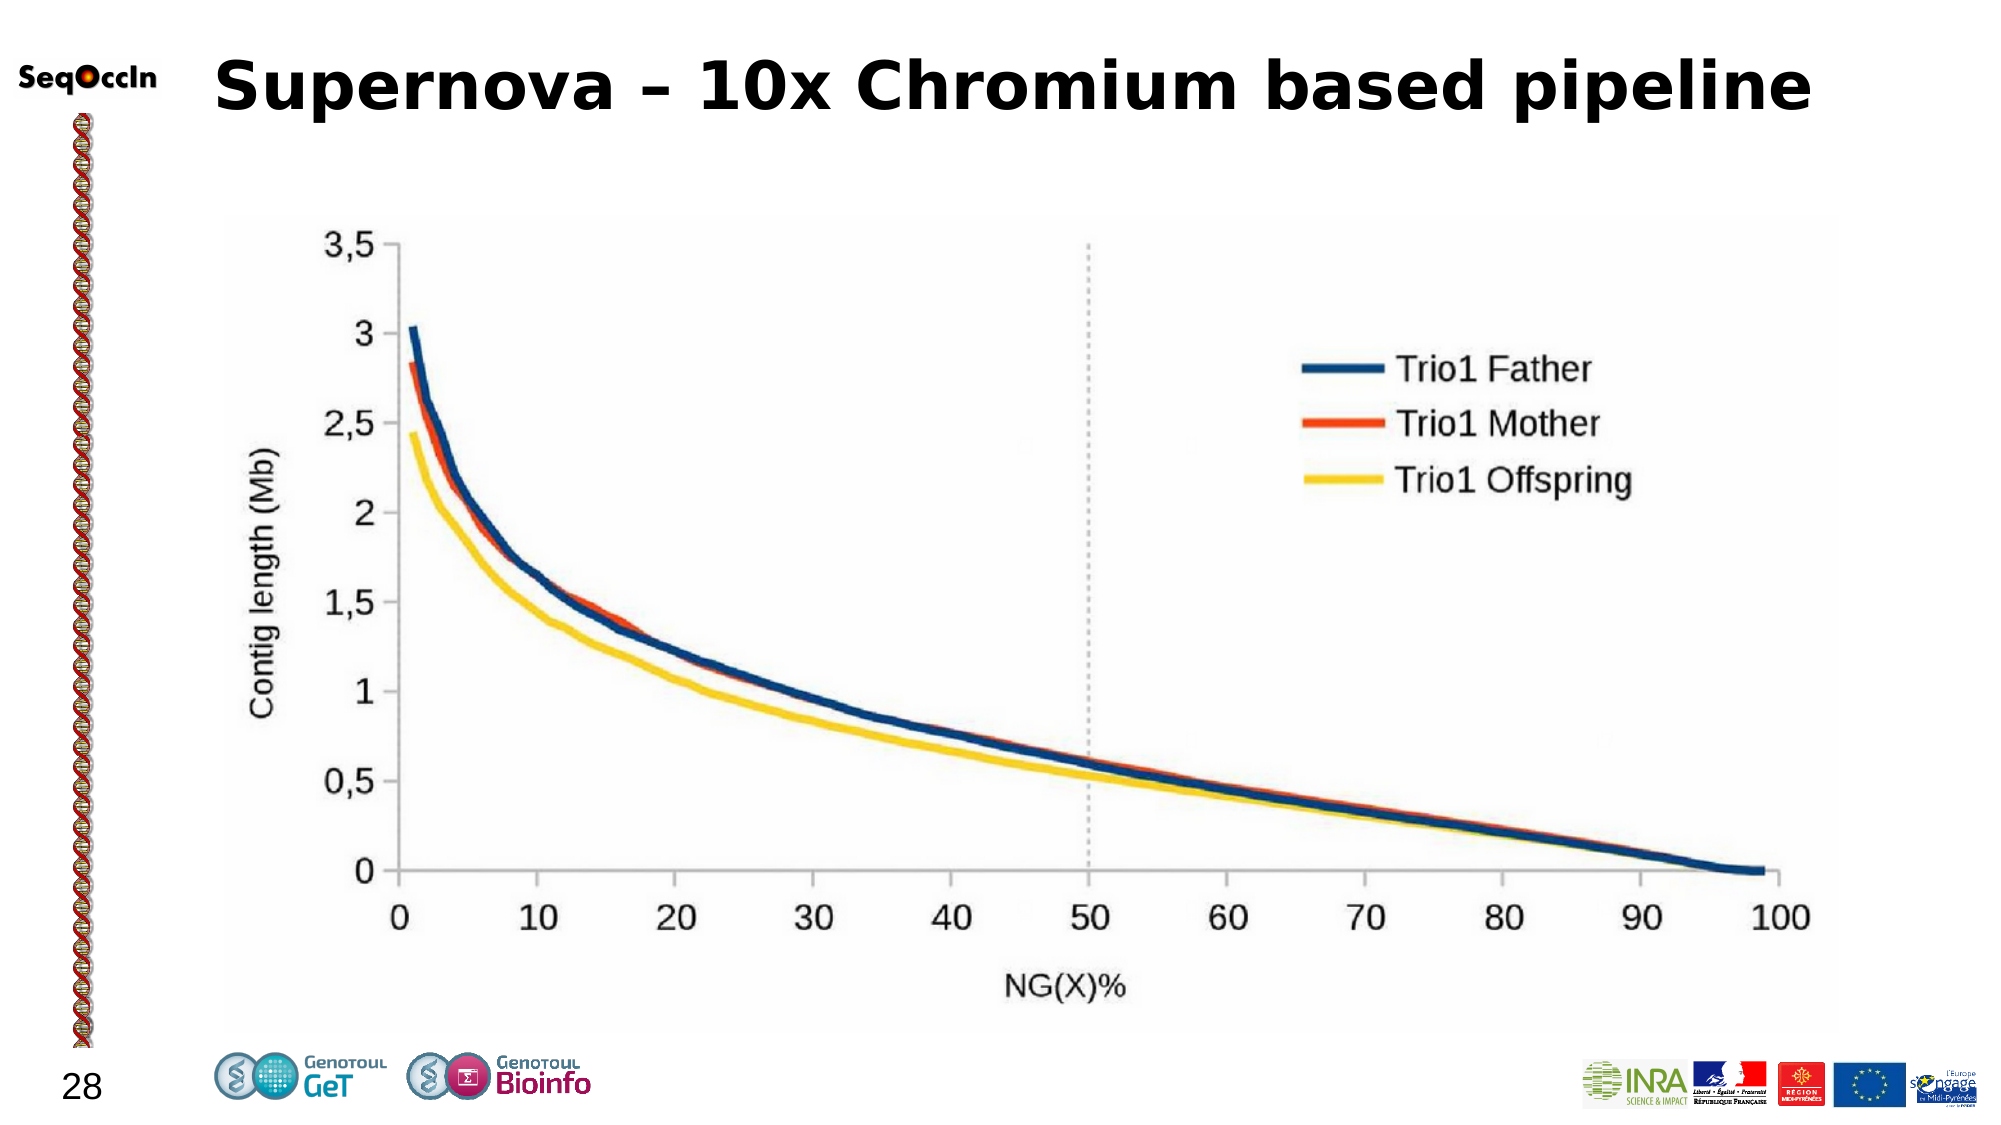

# Supernova – 10x Chromium based pipeline